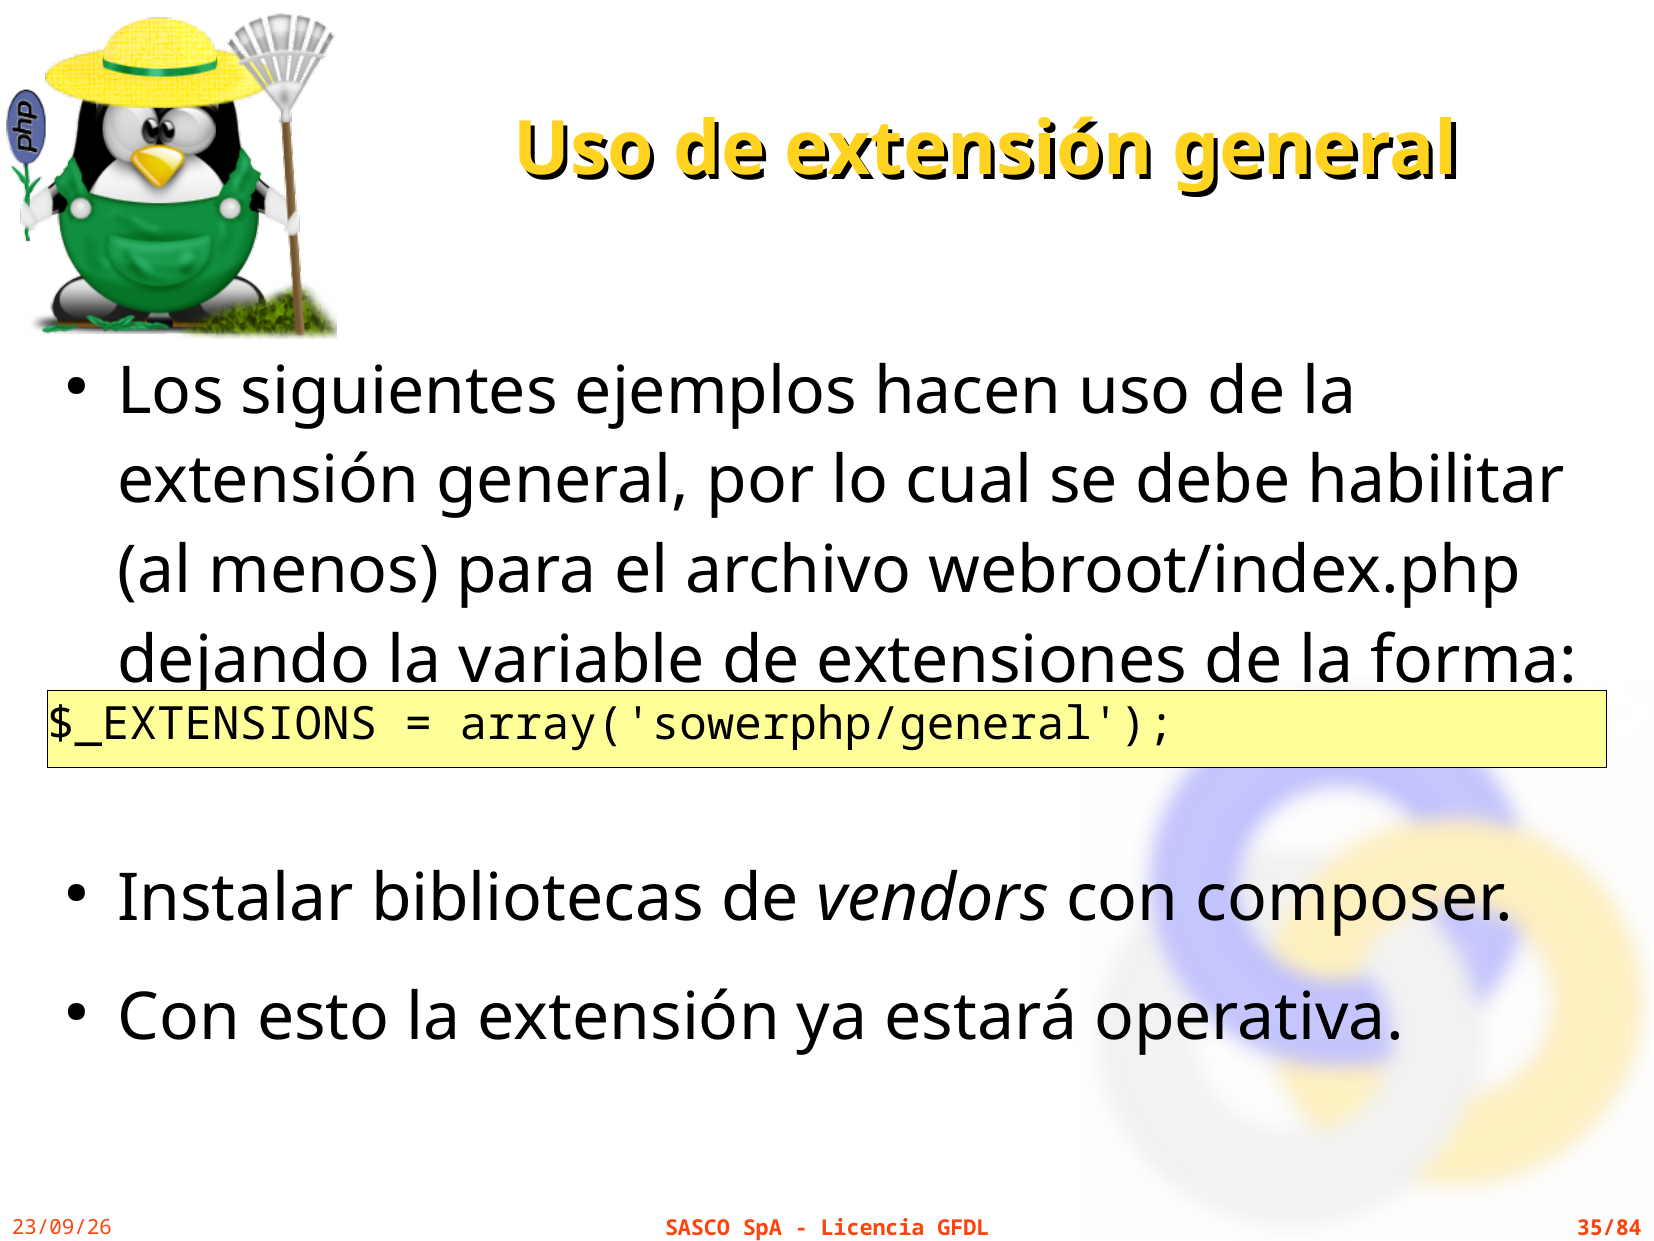

# Uso de extensión general
Los siguientes ejemplos hacen uso de la extensión general, por lo cual se debe habilitar (al menos) para el archivo webroot/index.php dejando la variable de extensiones de la forma:
Instalar bibliotecas de vendors con composer.
Con esto la extensión ya estará operativa.
$_EXTENSIONS = array('sowerphp/general');
SASCO SpA - Licencia GFDL
35